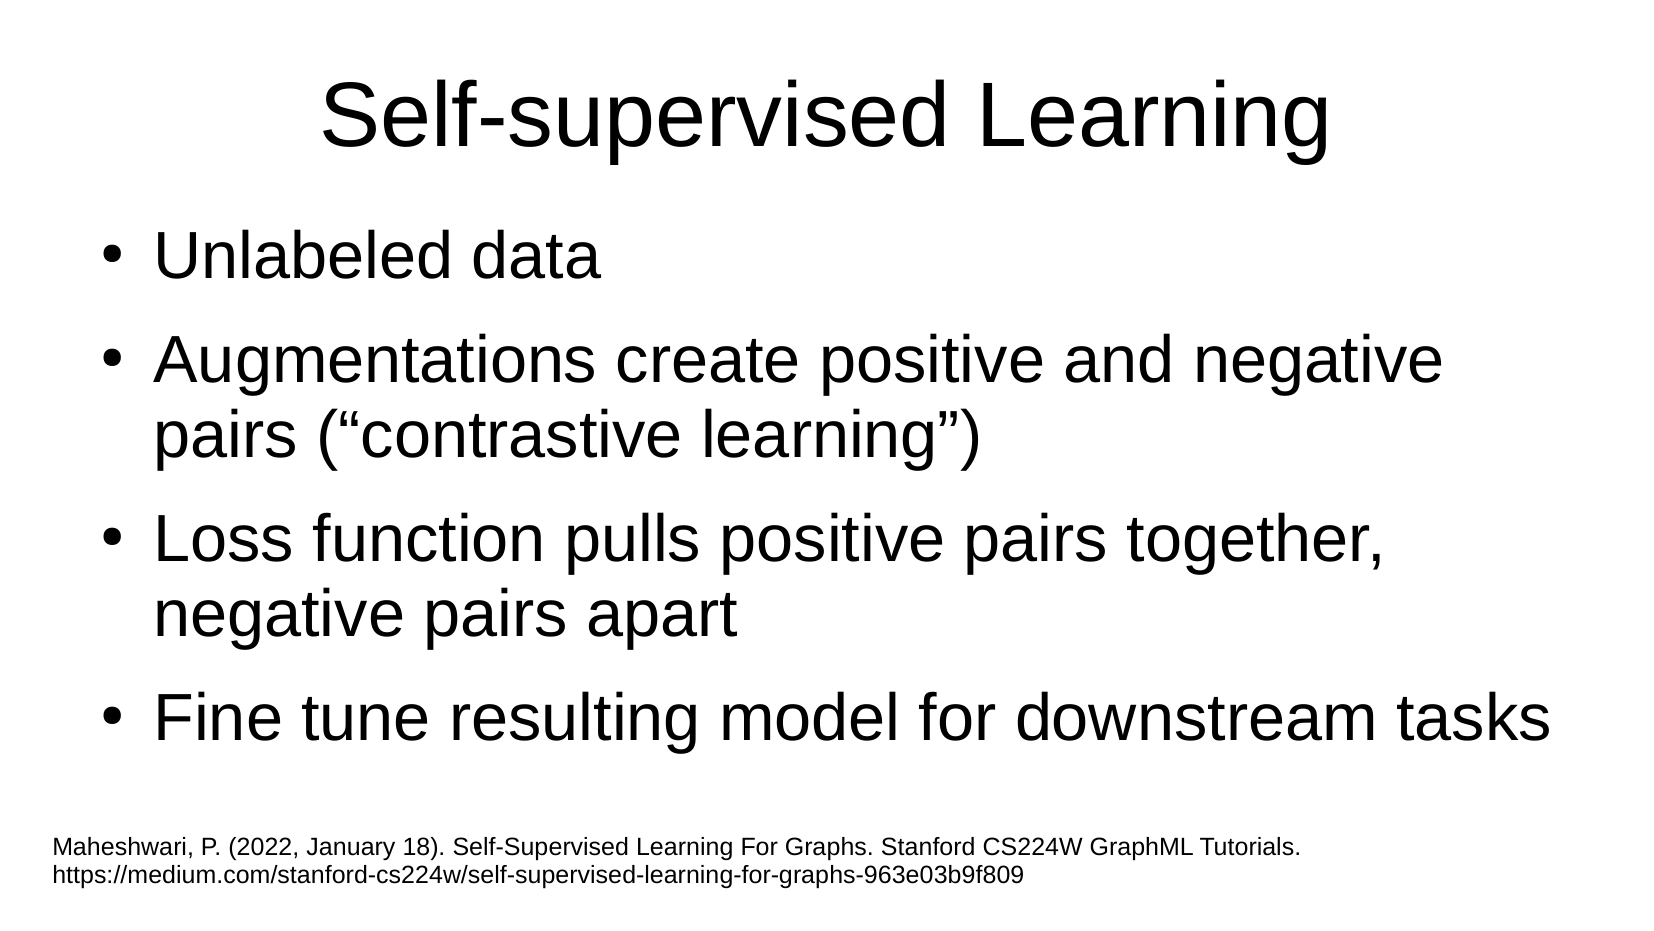

# Self-supervised Learning
Unlabeled data
Augmentations create positive and negative pairs (“contrastive learning”)
Loss function pulls positive pairs together, negative pairs apart
Fine tune resulting model for downstream tasks
Maheshwari, P. (2022, January 18). Self-Supervised Learning For Graphs. Stanford CS224W GraphML Tutorials. https://medium.com/stanford-cs224w/self-supervised-learning-for-graphs-963e03b9f809